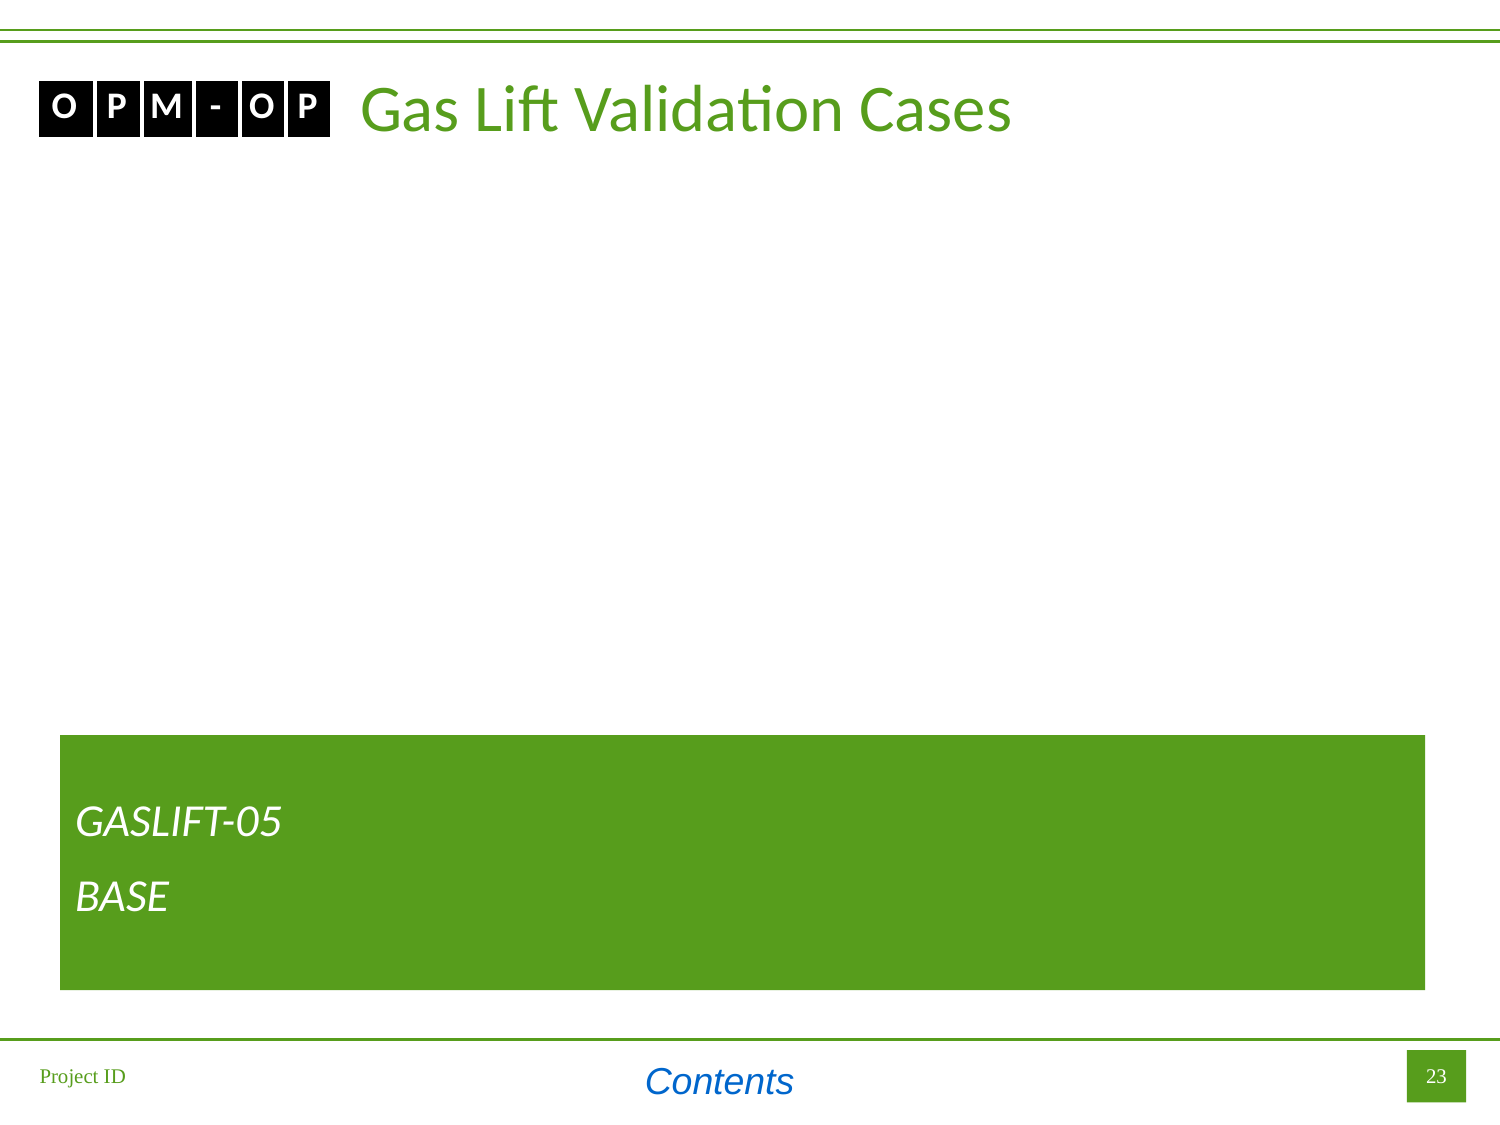

# Gas Lift Validation Cases
GASLIFT-05
Base
Project ID
23